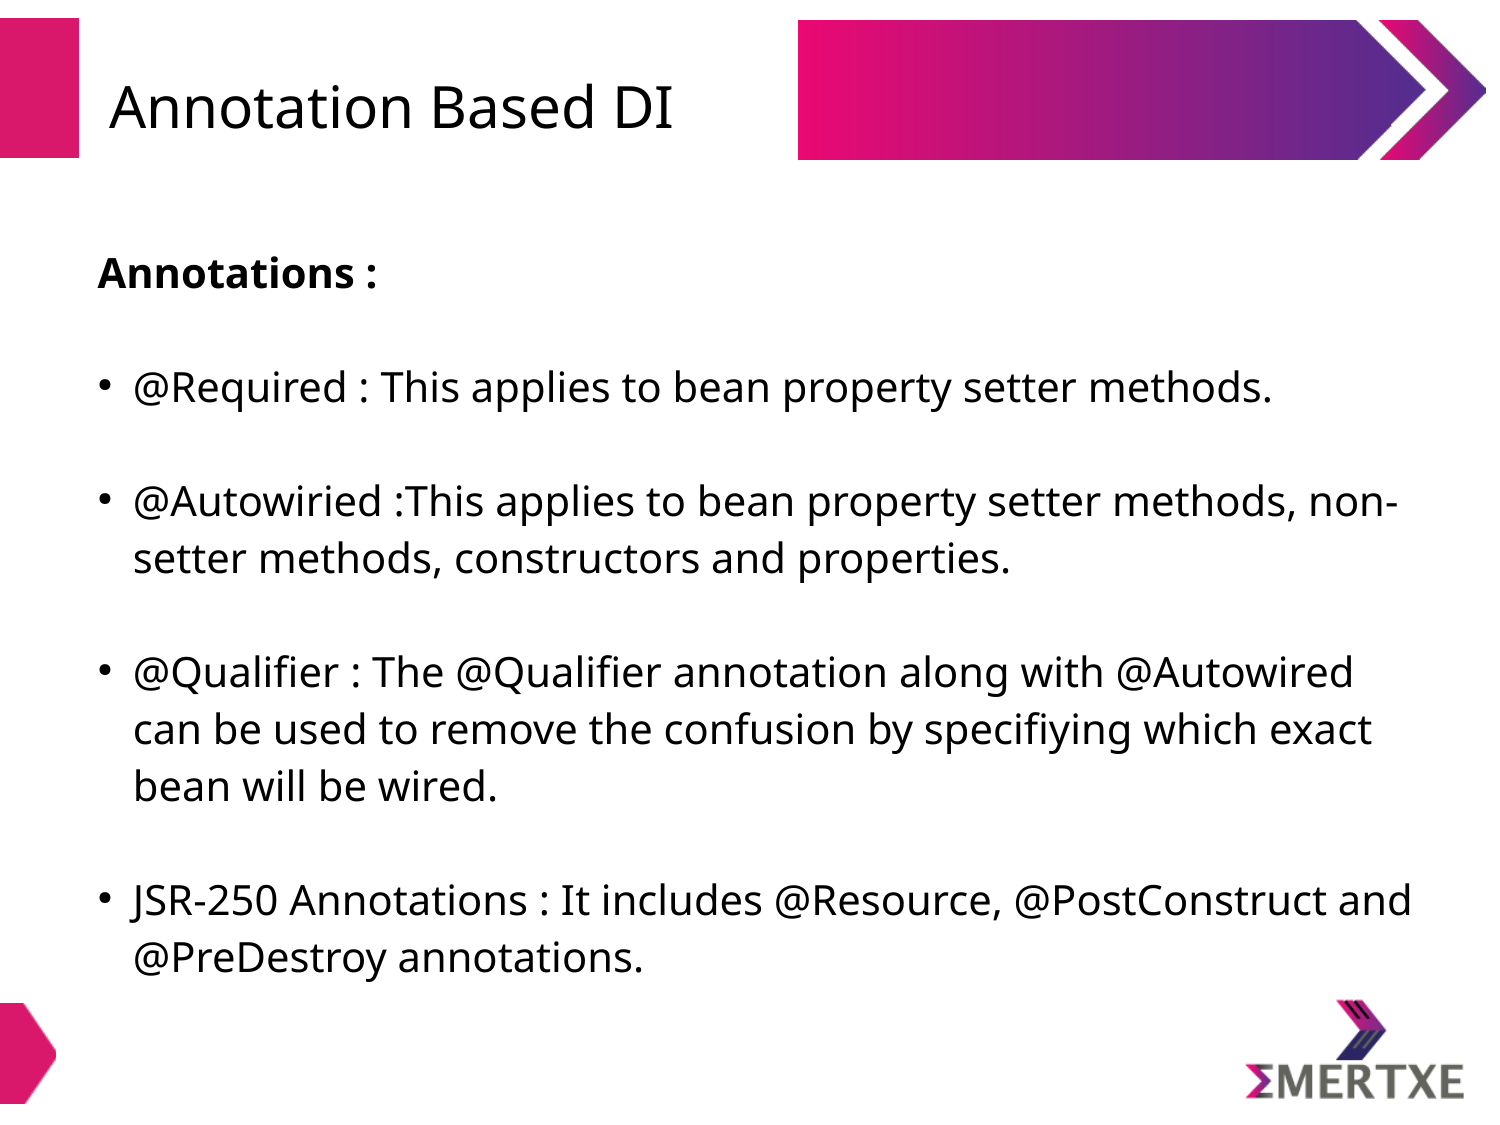

Annotation Based DI
Annotations :
@Required : This applies to bean property setter methods.
@Autowiried :This applies to bean property setter methods, non-setter methods, constructors and properties.
@Qualifier : The @Qualifier annotation along with @Autowired can be used to remove the confusion by specifiying which exact bean will be wired.
JSR-250 Annotations : It includes @Resource, @PostConstruct and @PreDestroy annotations.